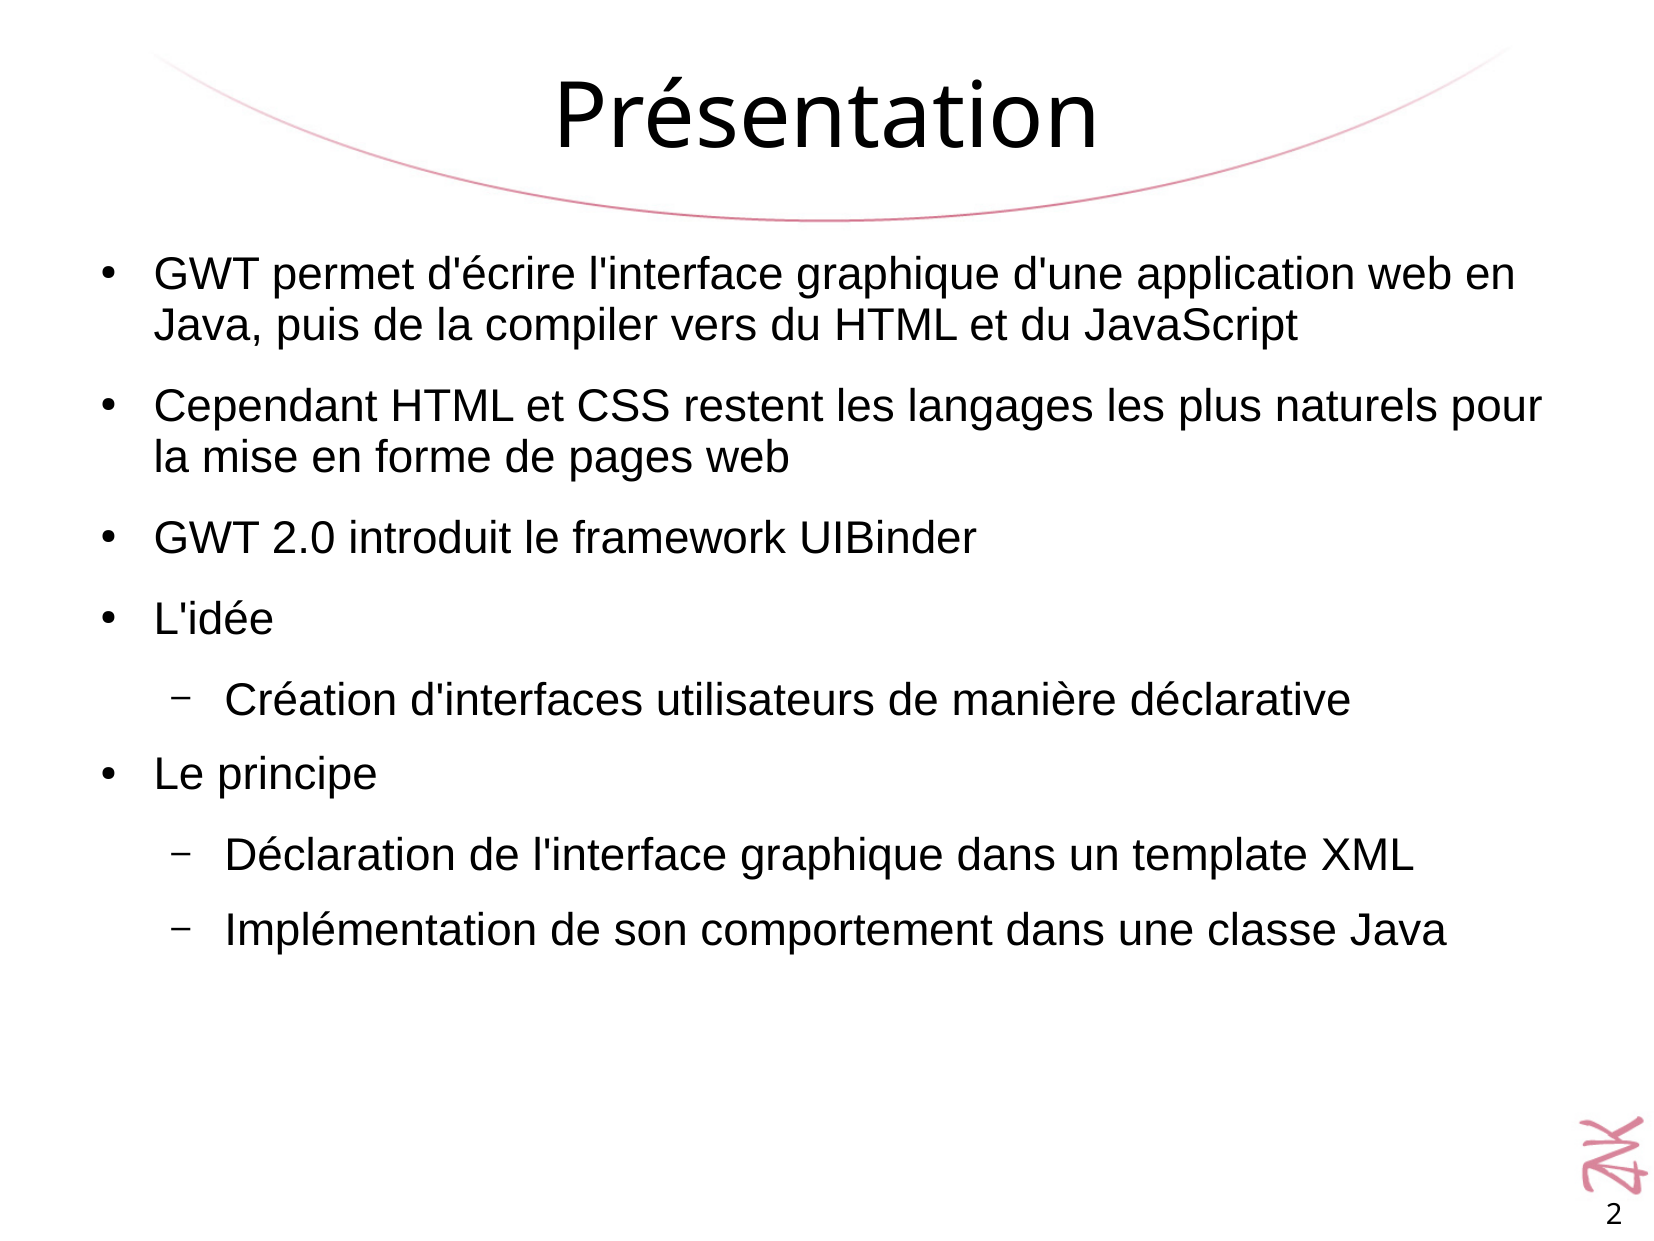

# Présentation
GWT permet d'écrire l'interface graphique d'une application web en Java, puis de la compiler vers du HTML et du JavaScript
Cependant HTML et CSS restent les langages les plus naturels pour la mise en forme de pages web
GWT 2.0 introduit le framework UIBinder
L'idée
Création d'interfaces utilisateurs de manière déclarative
Le principe
Déclaration de l'interface graphique dans un template XML
Implémentation de son comportement dans une classe Java
2